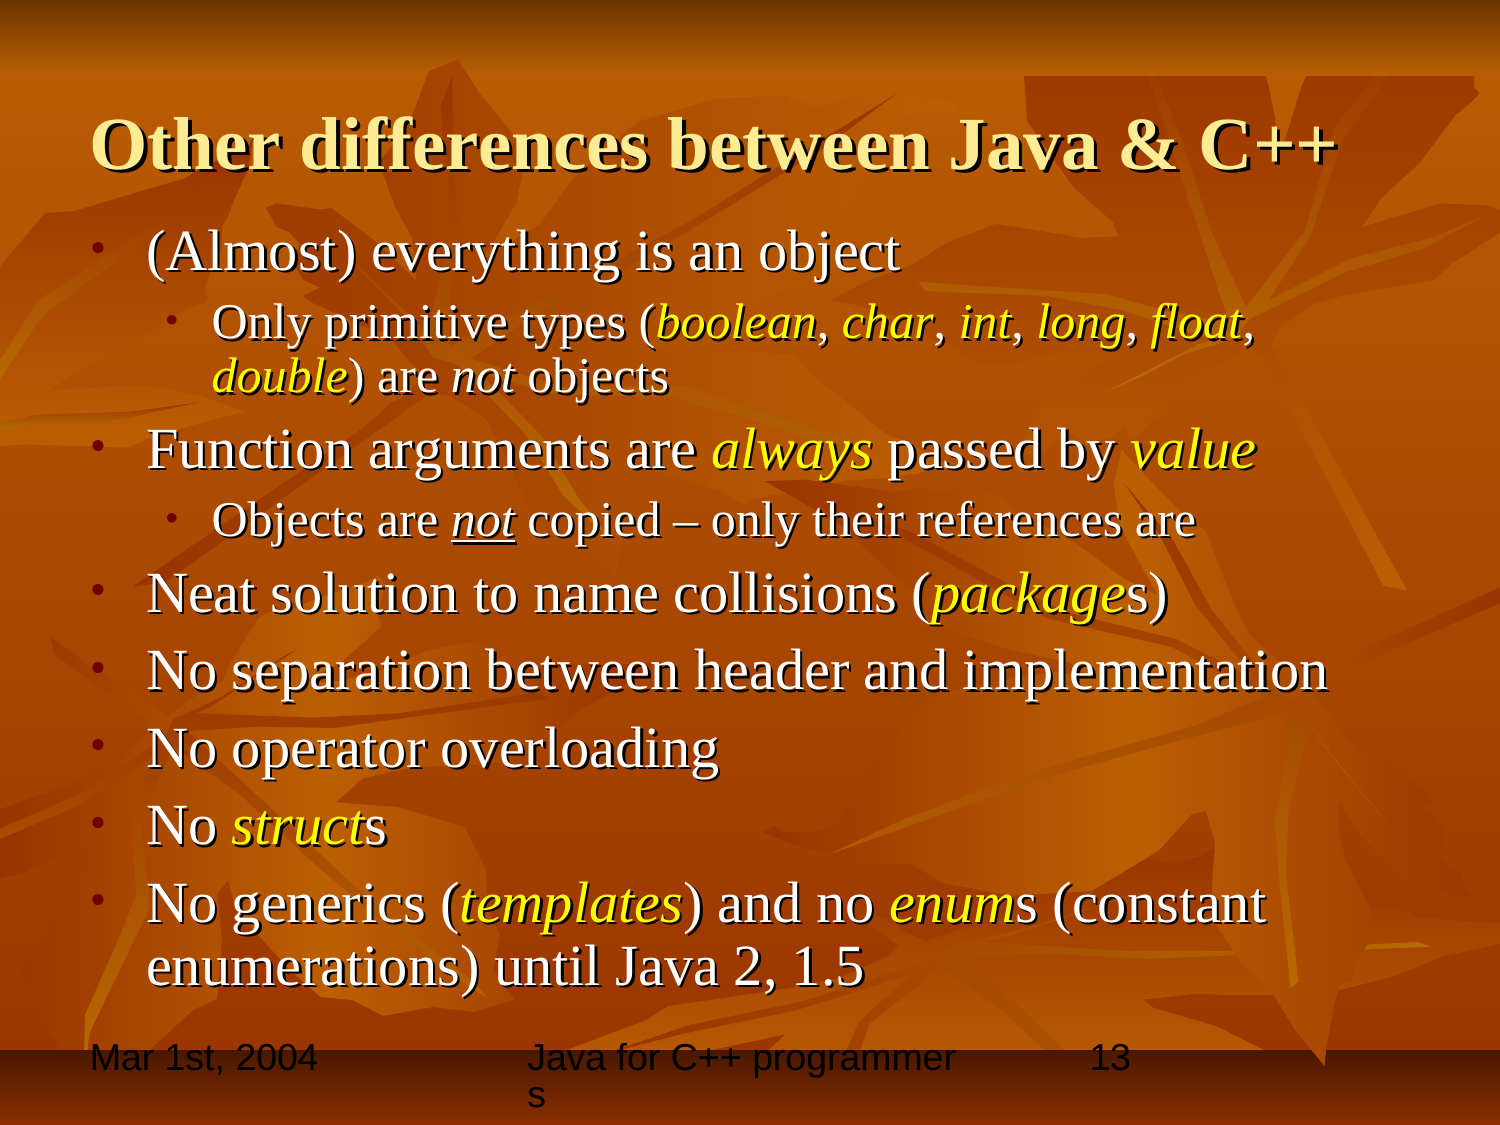

# Other differences between Java & C++
(Almost) everything is an object
Only primitive types (boolean, char, int, long, float, double) are not objects
Function arguments are always passed by value
Objects are not copied – only their references are
Neat solution to name collisions (packages)
No separation between header and implementation
No operator overloading
No structs
No generics (templates) and no enums (constant enumerations) until Java 2, 1.5
Mar 1st, 2004
Java for C++ programmers
13